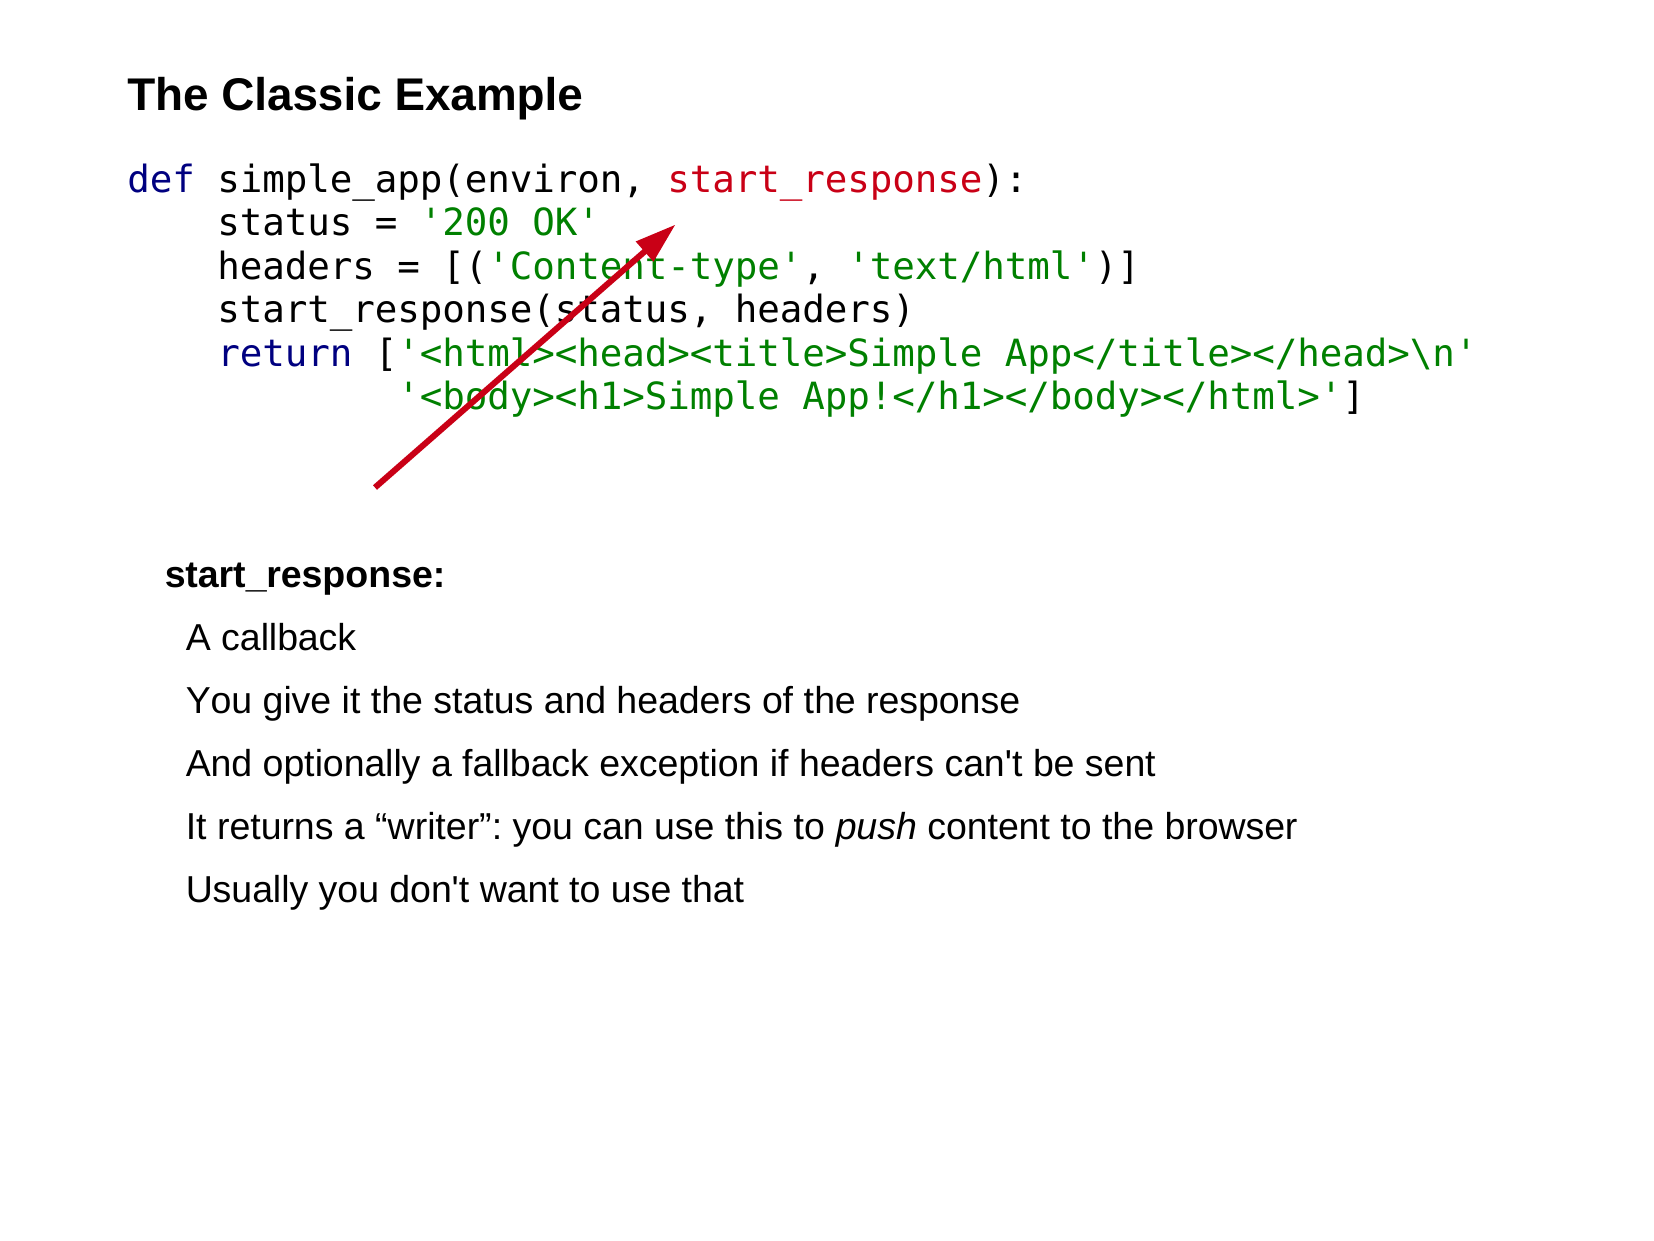

The Classic Example
def simple_app(environ, start_response):
 status = '200 OK'
 headers = [('Content-type', 'text/html')]
 start_response(status, headers)
 return ['<html><head><title>Simple App</title></head>\n'
 '<body><h1>Simple App!</h1></body></html>']
start_response:
 A callback
 You give it the status and headers of the response
 And optionally a fallback exception if headers can't be sent
 It returns a “writer”: you can use this to push content to the browser
 Usually you don't want to use that